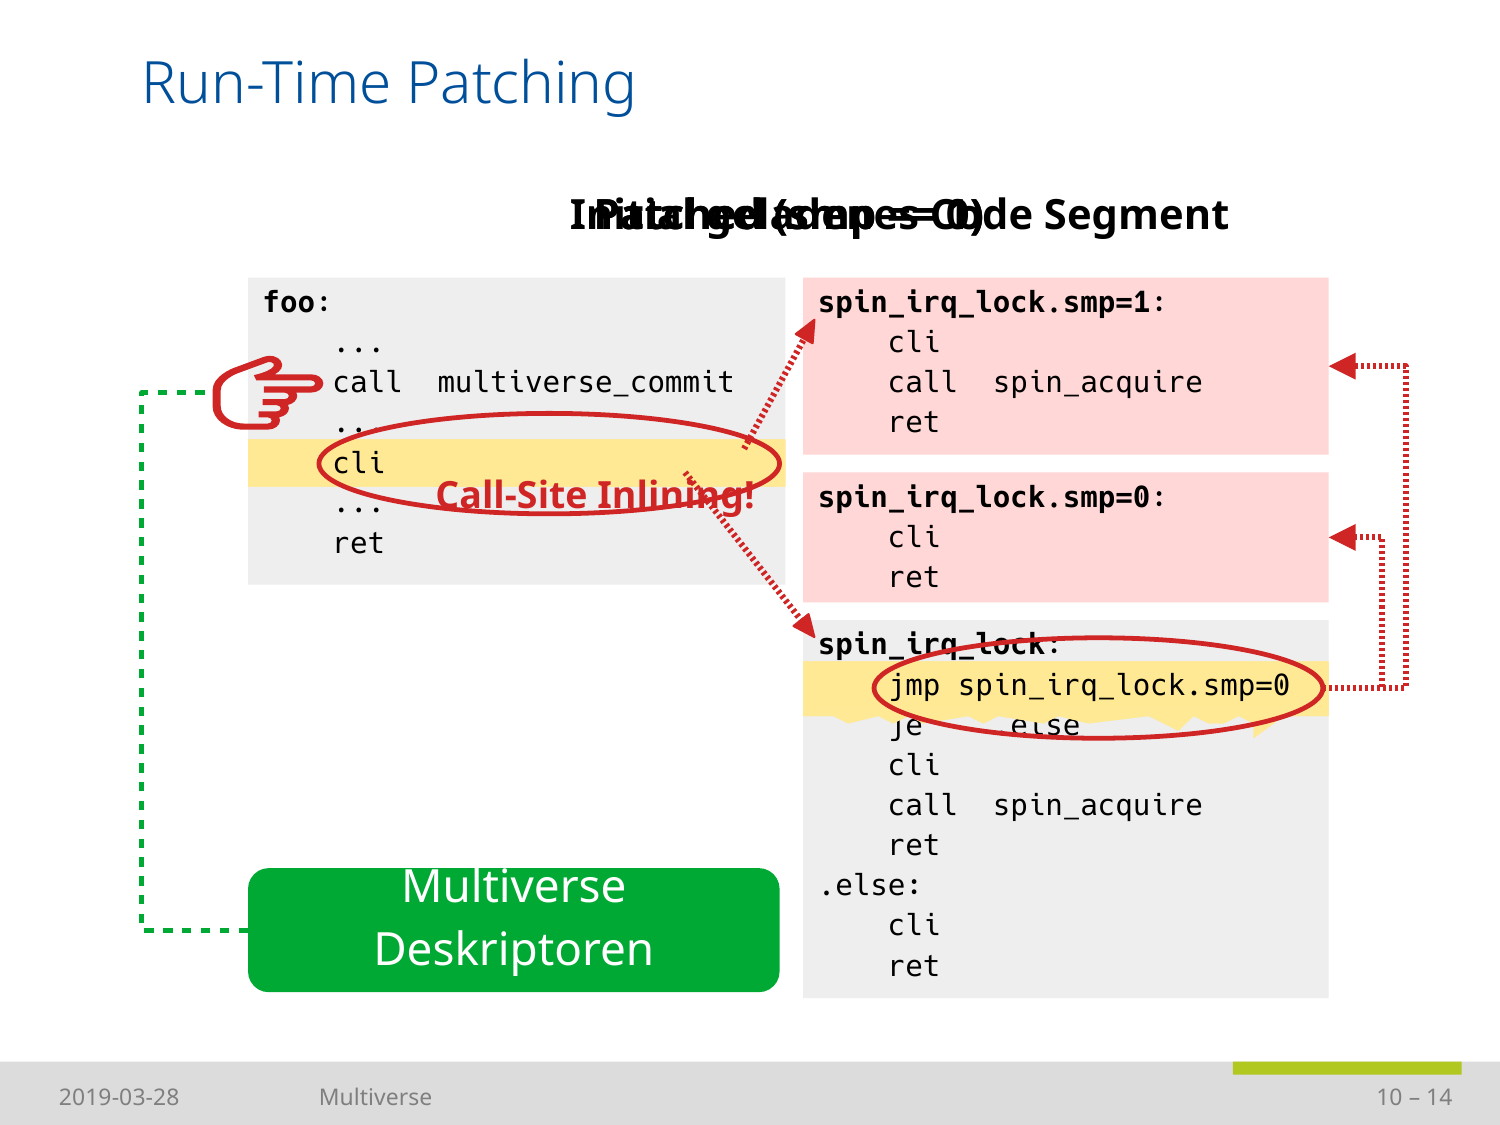

# Run-Time Patching
Initial geladenes Code Segment
Patched (smp == 1)
Patched (smp == 0)
foo:
 ...
 call multiverse_commit
 ...
 call spin_irq_lock
 ...
 ret
spin_irq_lock.smp=1:
 cli
 call spin_acquire
 ret
 call spin_irq_lock.smp=1
 cli
Call-Site Inlining!
spin_irq_lock.smp=0:
 cli
 ret
spin_irq_lock:
 cmp <smp>, 0
 je .else
 cli
 call spin_acquire
 ret
.else:
 cli
 ret
 jmp spin_irq_lock.smp=1
 jmp spin_irq_lock.smp=0
Multiverse
Deskriptoren
10
caller:
 ...
 call spin_irq_lock
 ...
caller:
 ...
 call spin_irq_lock
 ...
caller:
 ...
 call spin_irq_lock
 ...